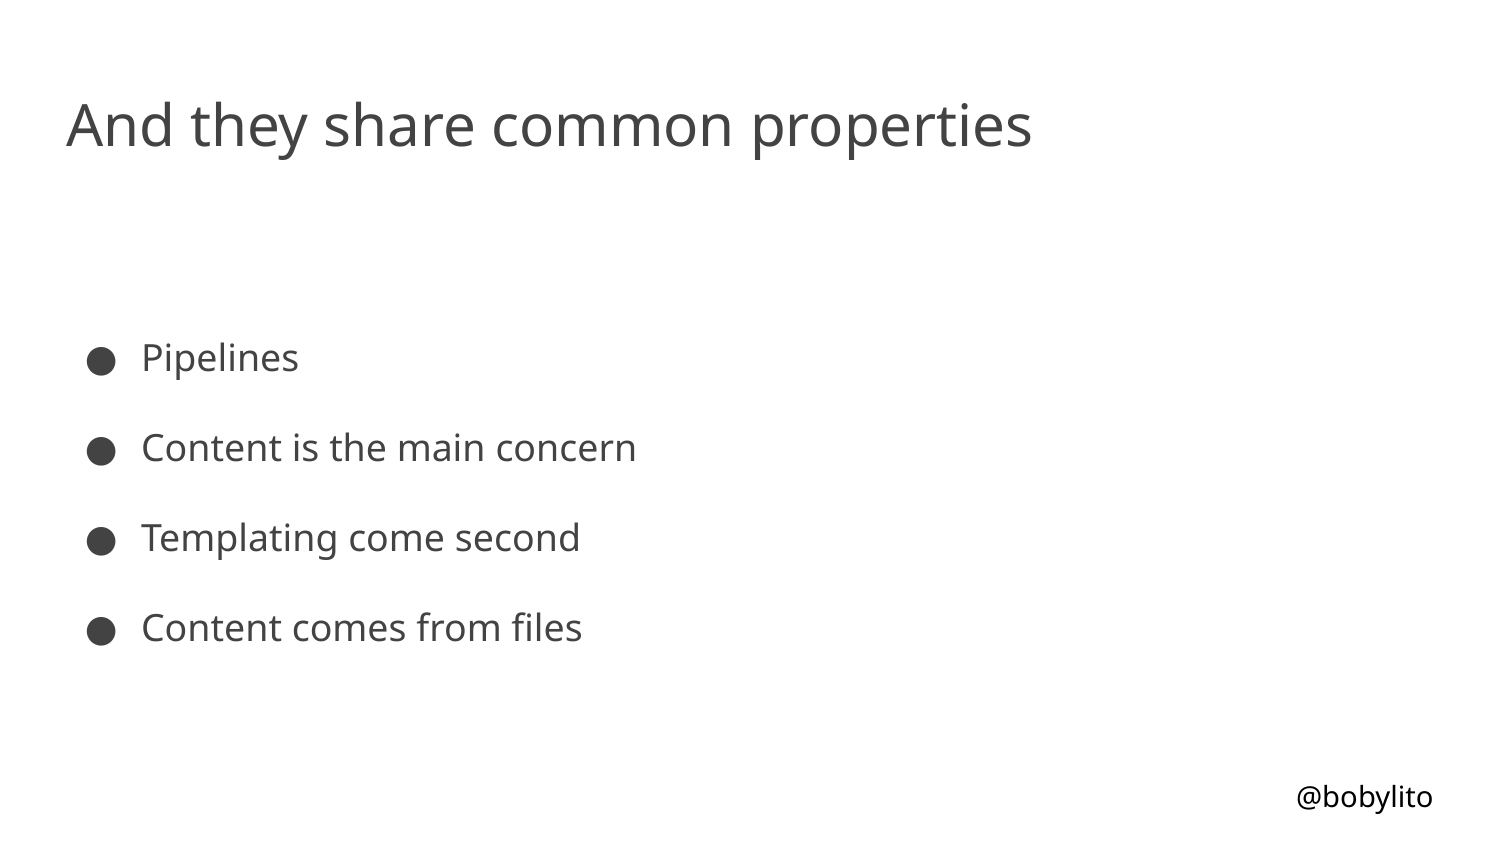

# And they share common properties
Pipelines
Content is the main concern
Templating come second
Content comes from files